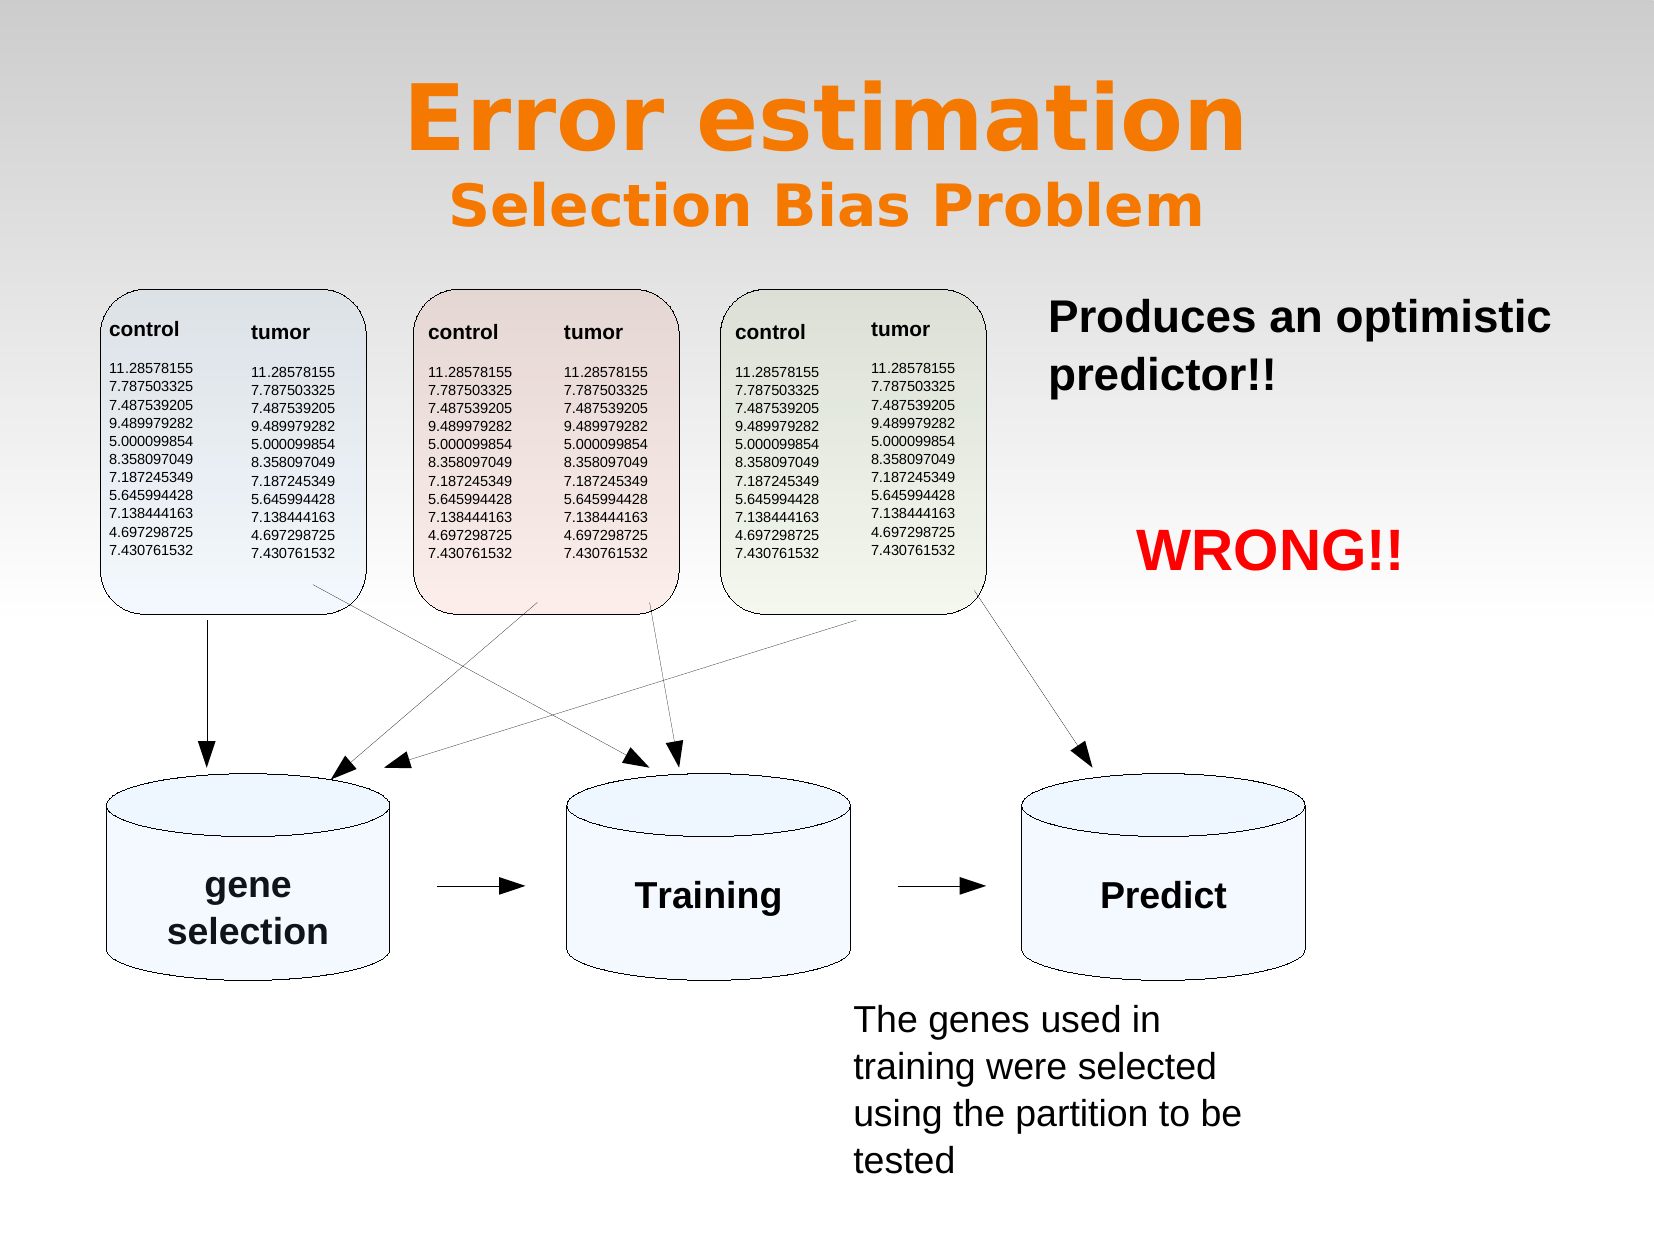

# Error estimation Selection Bias Problem
Produces an optimistic predictor!!
control
11.28578155
7.787503325
7.487539205
9.489979282
5.000099854
8.358097049
7.187245349
5.645994428
7.138444163
4.697298725
7.430761532
tumor
11.28578155
7.787503325
7.487539205
9.489979282
5.000099854
8.358097049
7.187245349
5.645994428
7.138444163
4.697298725
7.430761532
tumor
11.28578155
7.787503325
7.487539205
9.489979282
5.000099854
8.358097049
7.187245349
5.645994428
7.138444163
4.697298725
7.430761532
control
11.28578155
7.787503325
7.487539205
9.489979282
5.000099854
8.358097049
7.187245349
5.645994428
7.138444163
4.697298725
7.430761532
tumor
11.28578155
7.787503325
7.487539205
9.489979282
5.000099854
8.358097049
7.187245349
5.645994428
7.138444163
4.697298725
7.430761532
control
11.28578155
7.787503325
7.487539205
9.489979282
5.000099854
8.358097049
7.187245349
5.645994428
7.138444163
4.697298725
7.430761532
WRONG!!
Training
Predict
gene selection
The genes used in training were selected using the partition to be tested